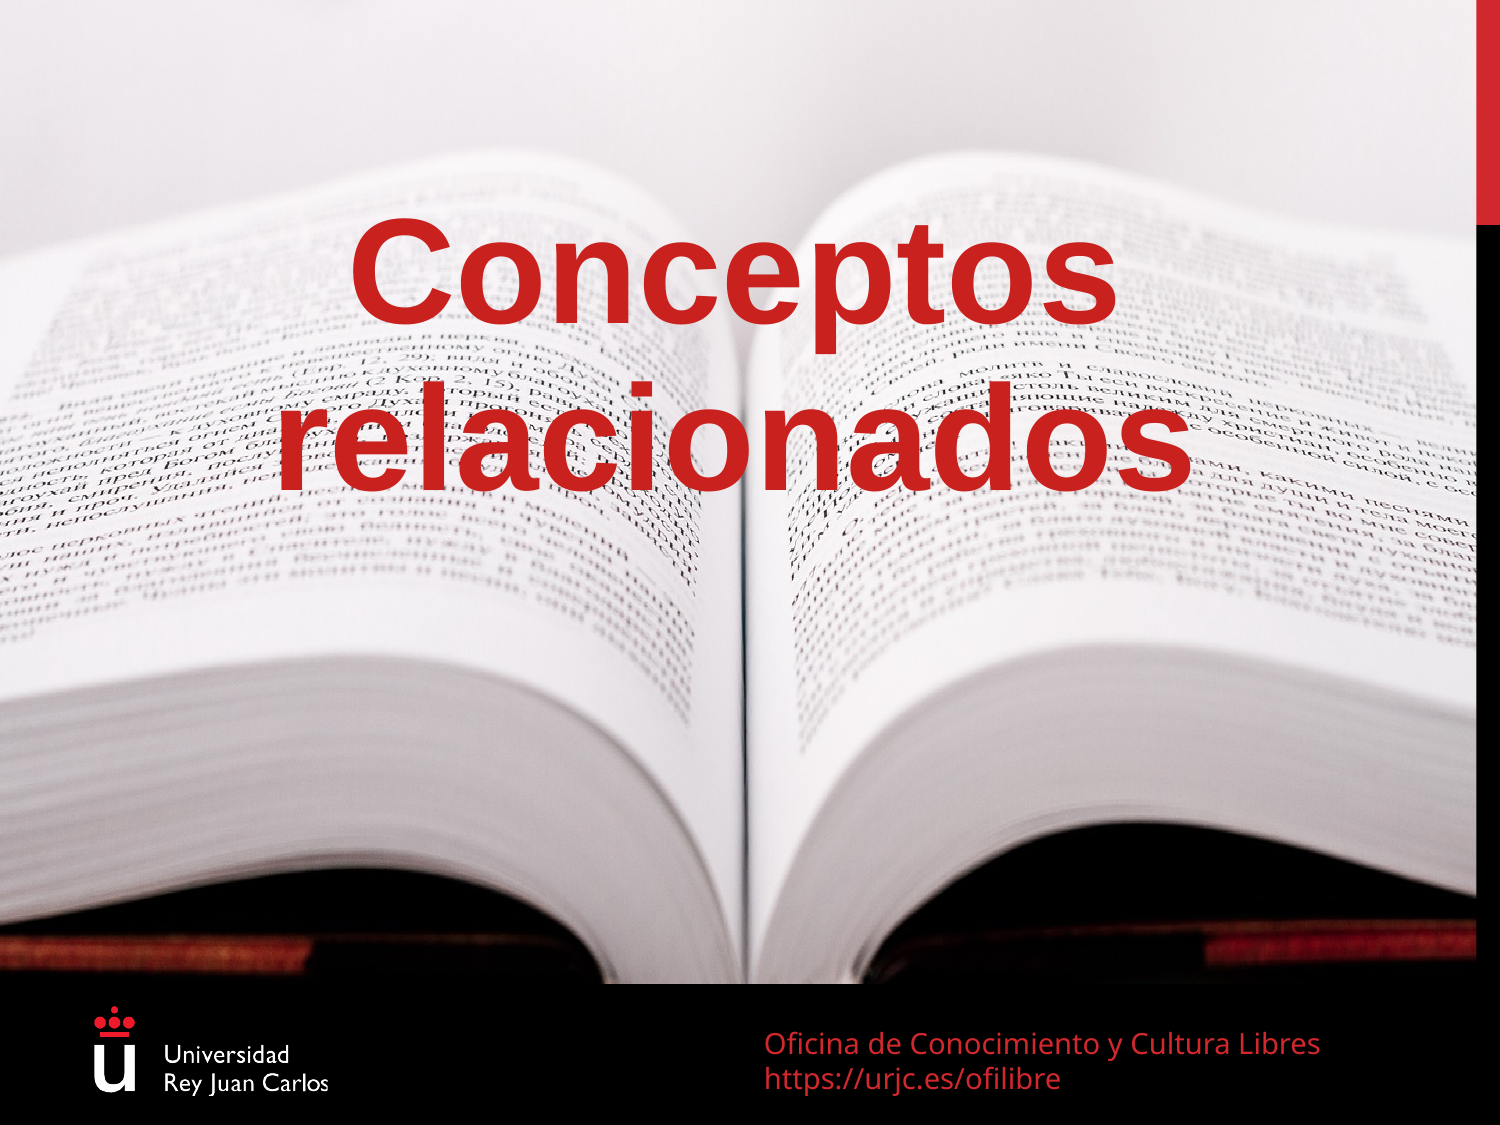

#
Conceptos relacionados
Oficina de Conocimiento y Cultura Libres
https://urjc.es/ofilibre